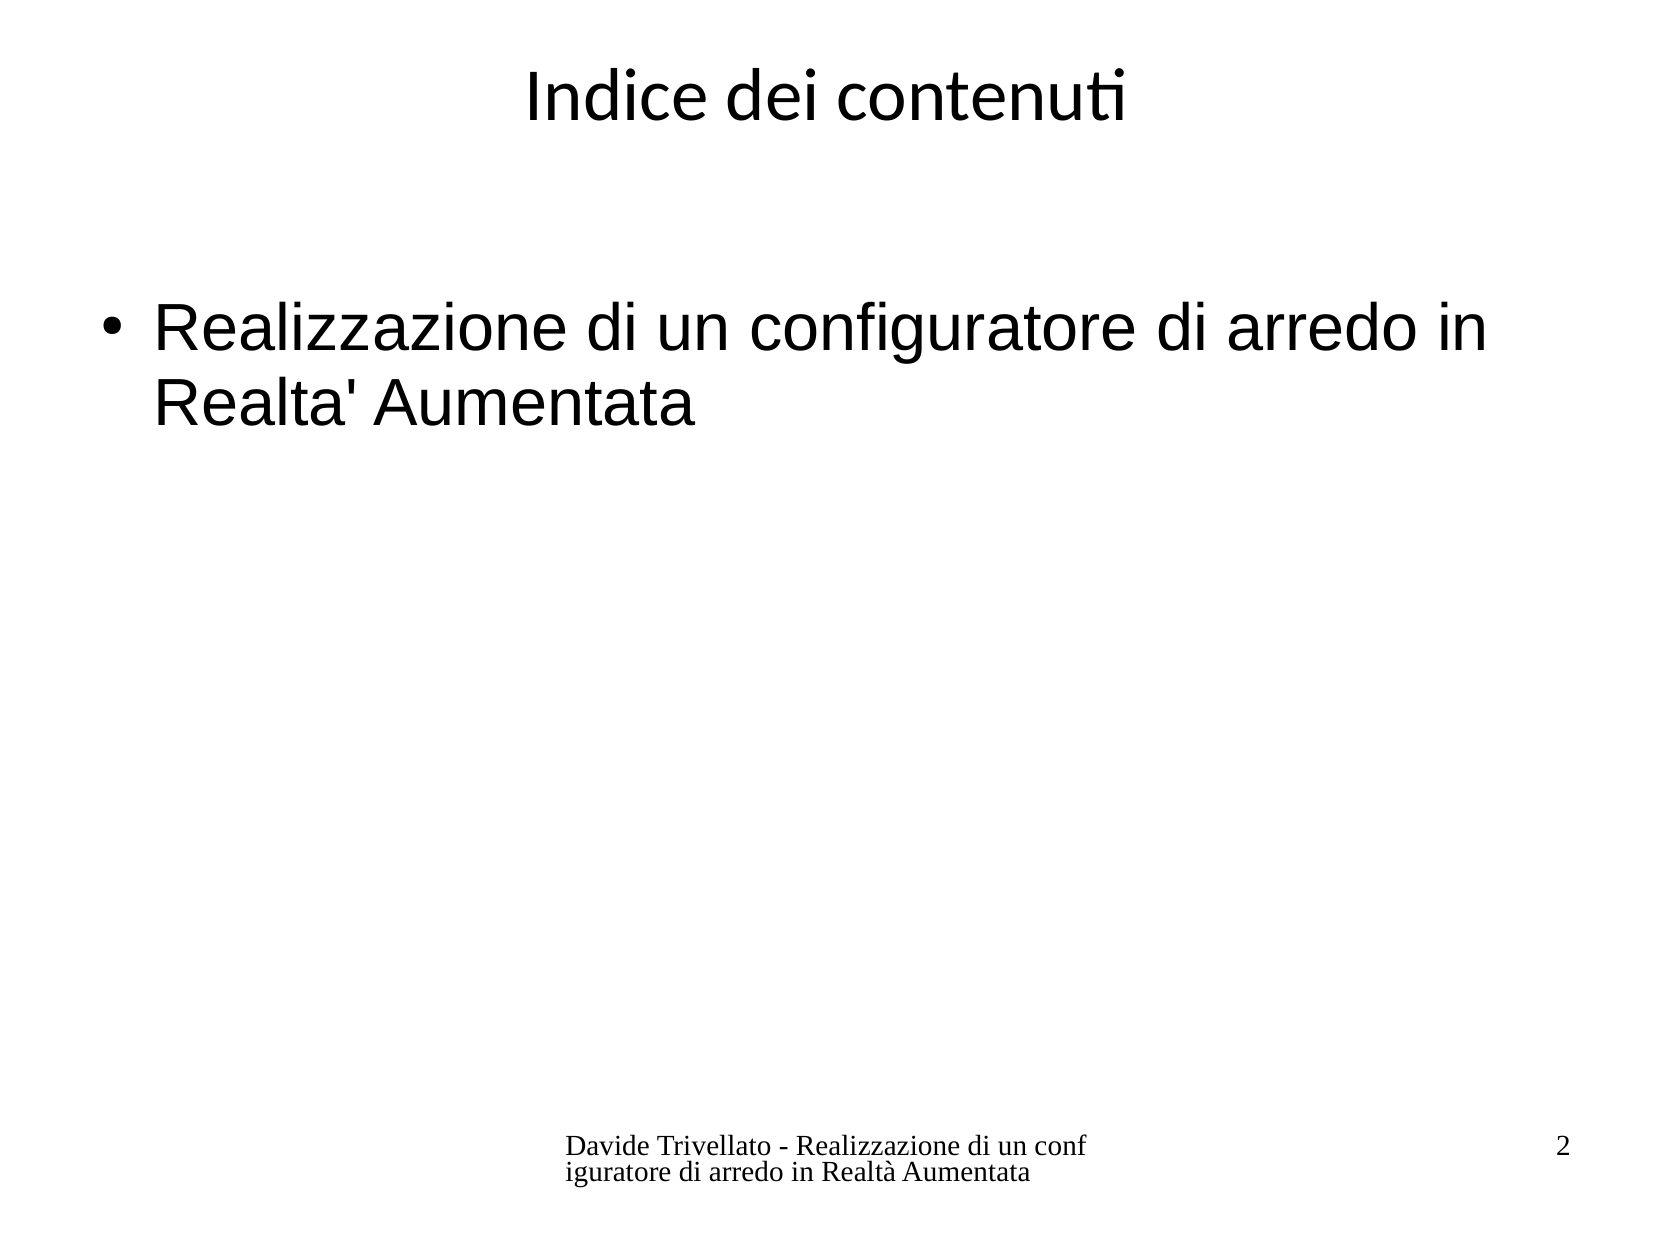

# Indice dei contenuti
Realizzazione di un configuratore di arredo in Realta' Aumentata
Davide Trivellato - Realizzazione di un configuratore di arredo in Realtà Aumentata
2